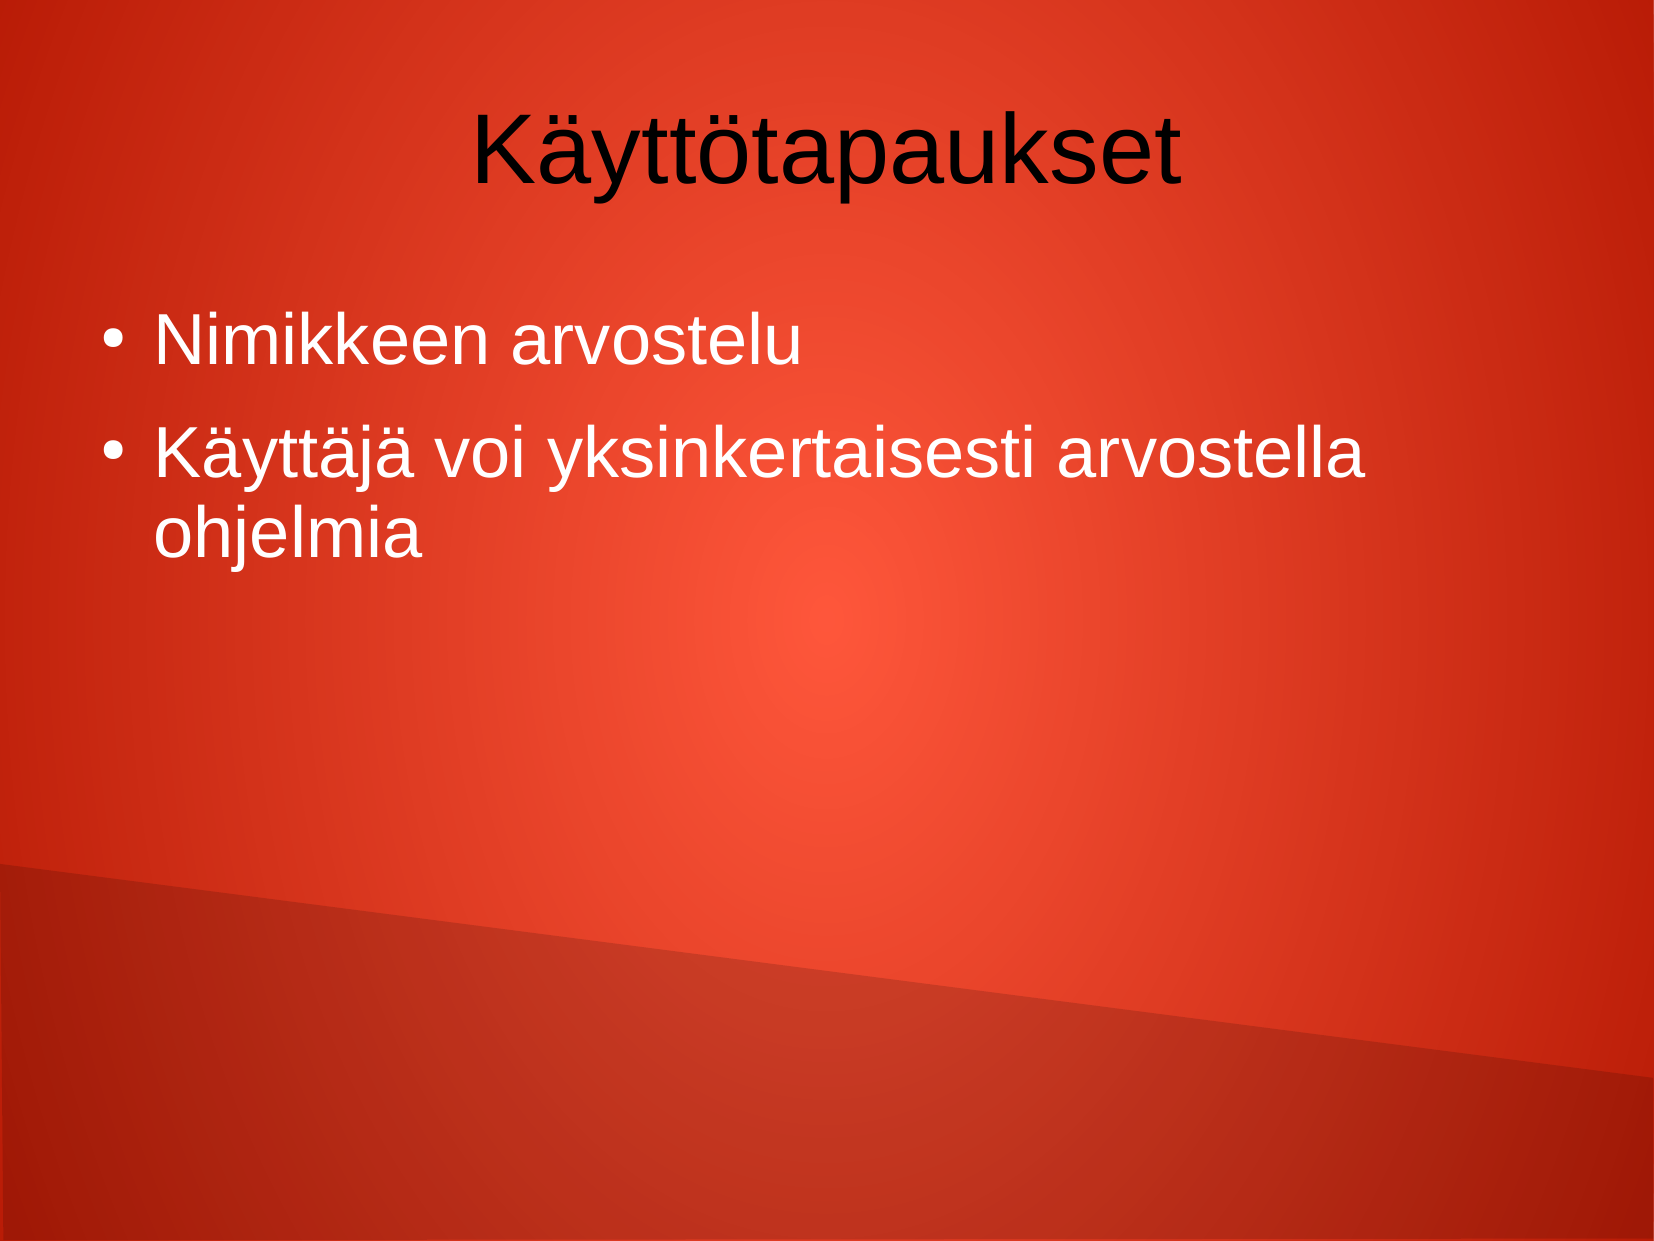

# Käyttötapaukset
Nimikkeen arvostelu
Käyttäjä voi yksinkertaisesti arvostella ohjelmia